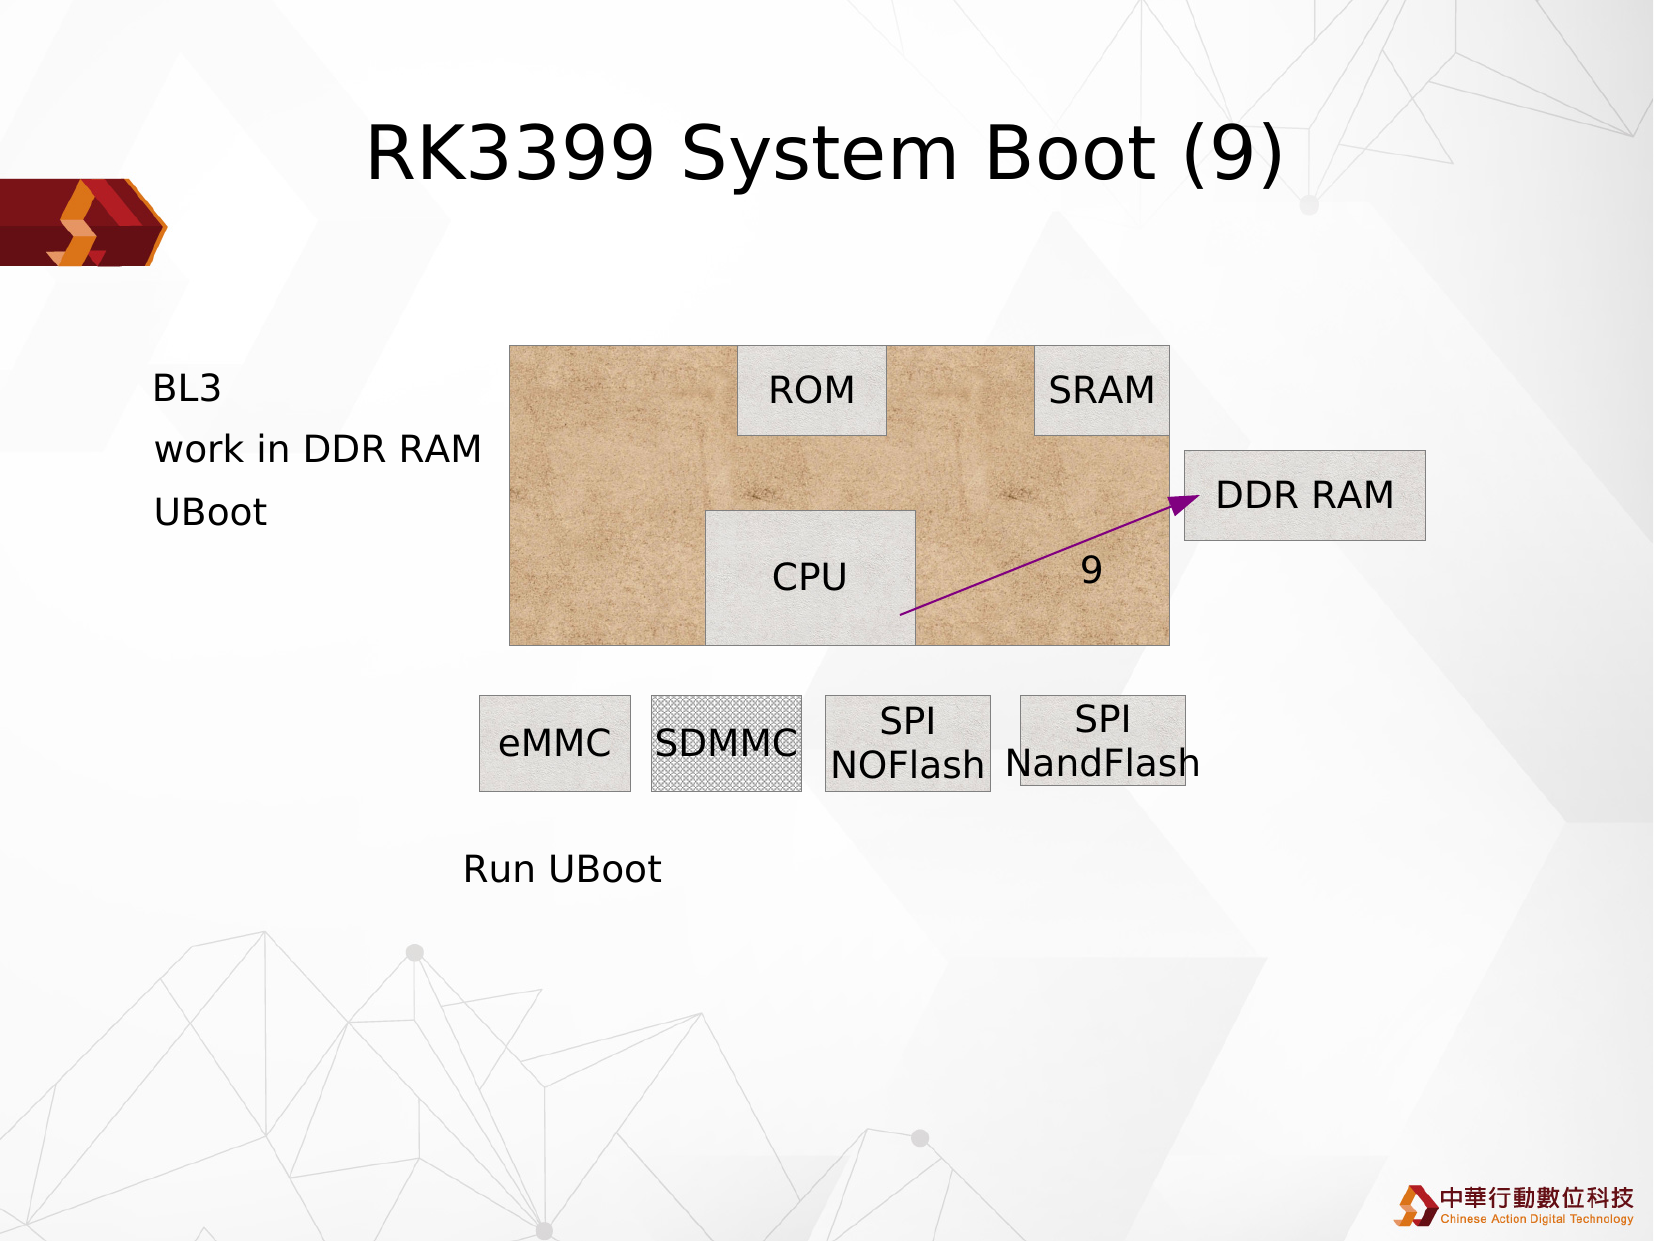

# RK3399 System Boot (9)
ROM
SRAM
BL3
work in DDR RAM
DDR RAM
UBoot
CPU
9
eMMC
SDMMC
SPI
NOFlash
SPI
NandFlash
Run UBoot